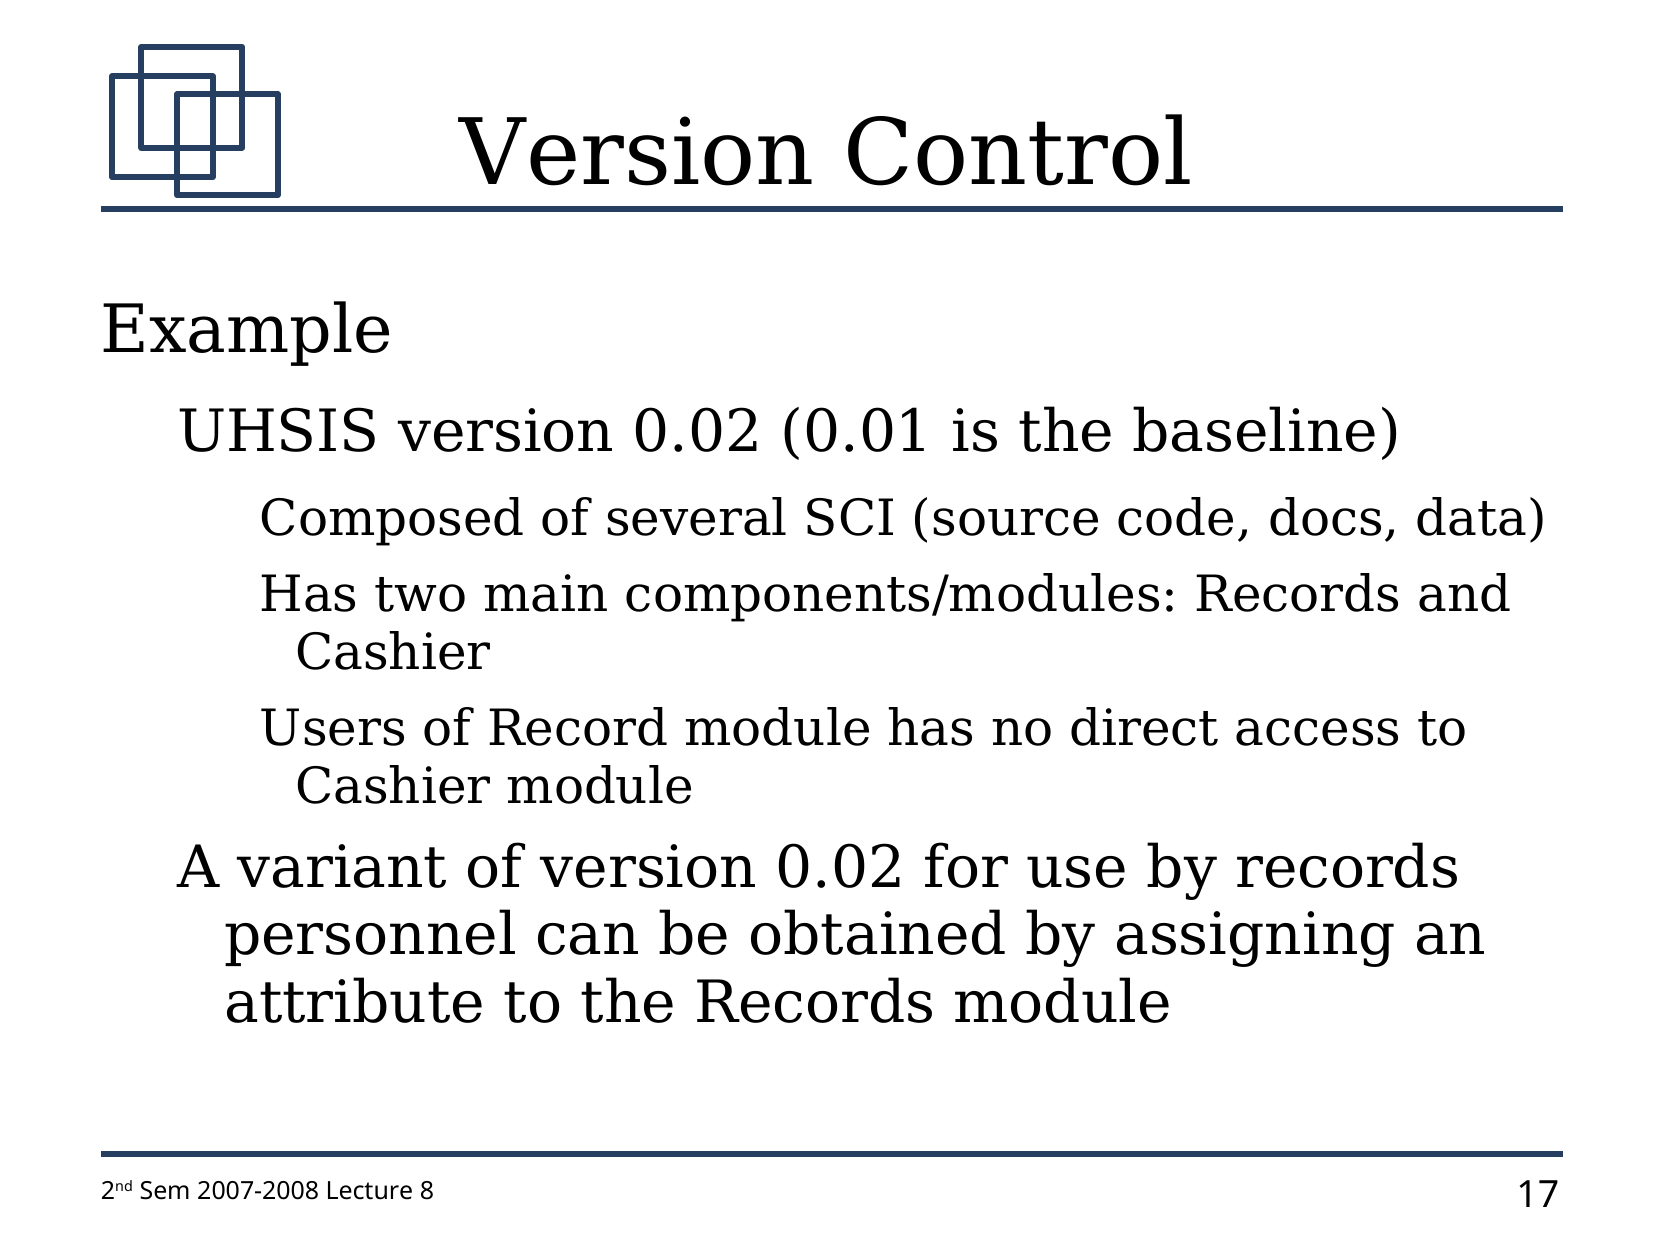

# Version Control
Example
UHSIS version 0.02 (0.01 is the baseline)
Composed of several SCI (source code, docs, data)
Has two main components/modules: Records and Cashier
Users of Record module has no direct access to Cashier module
A variant of version 0.02 for use by records personnel can be obtained by assigning an attribute to the Records module